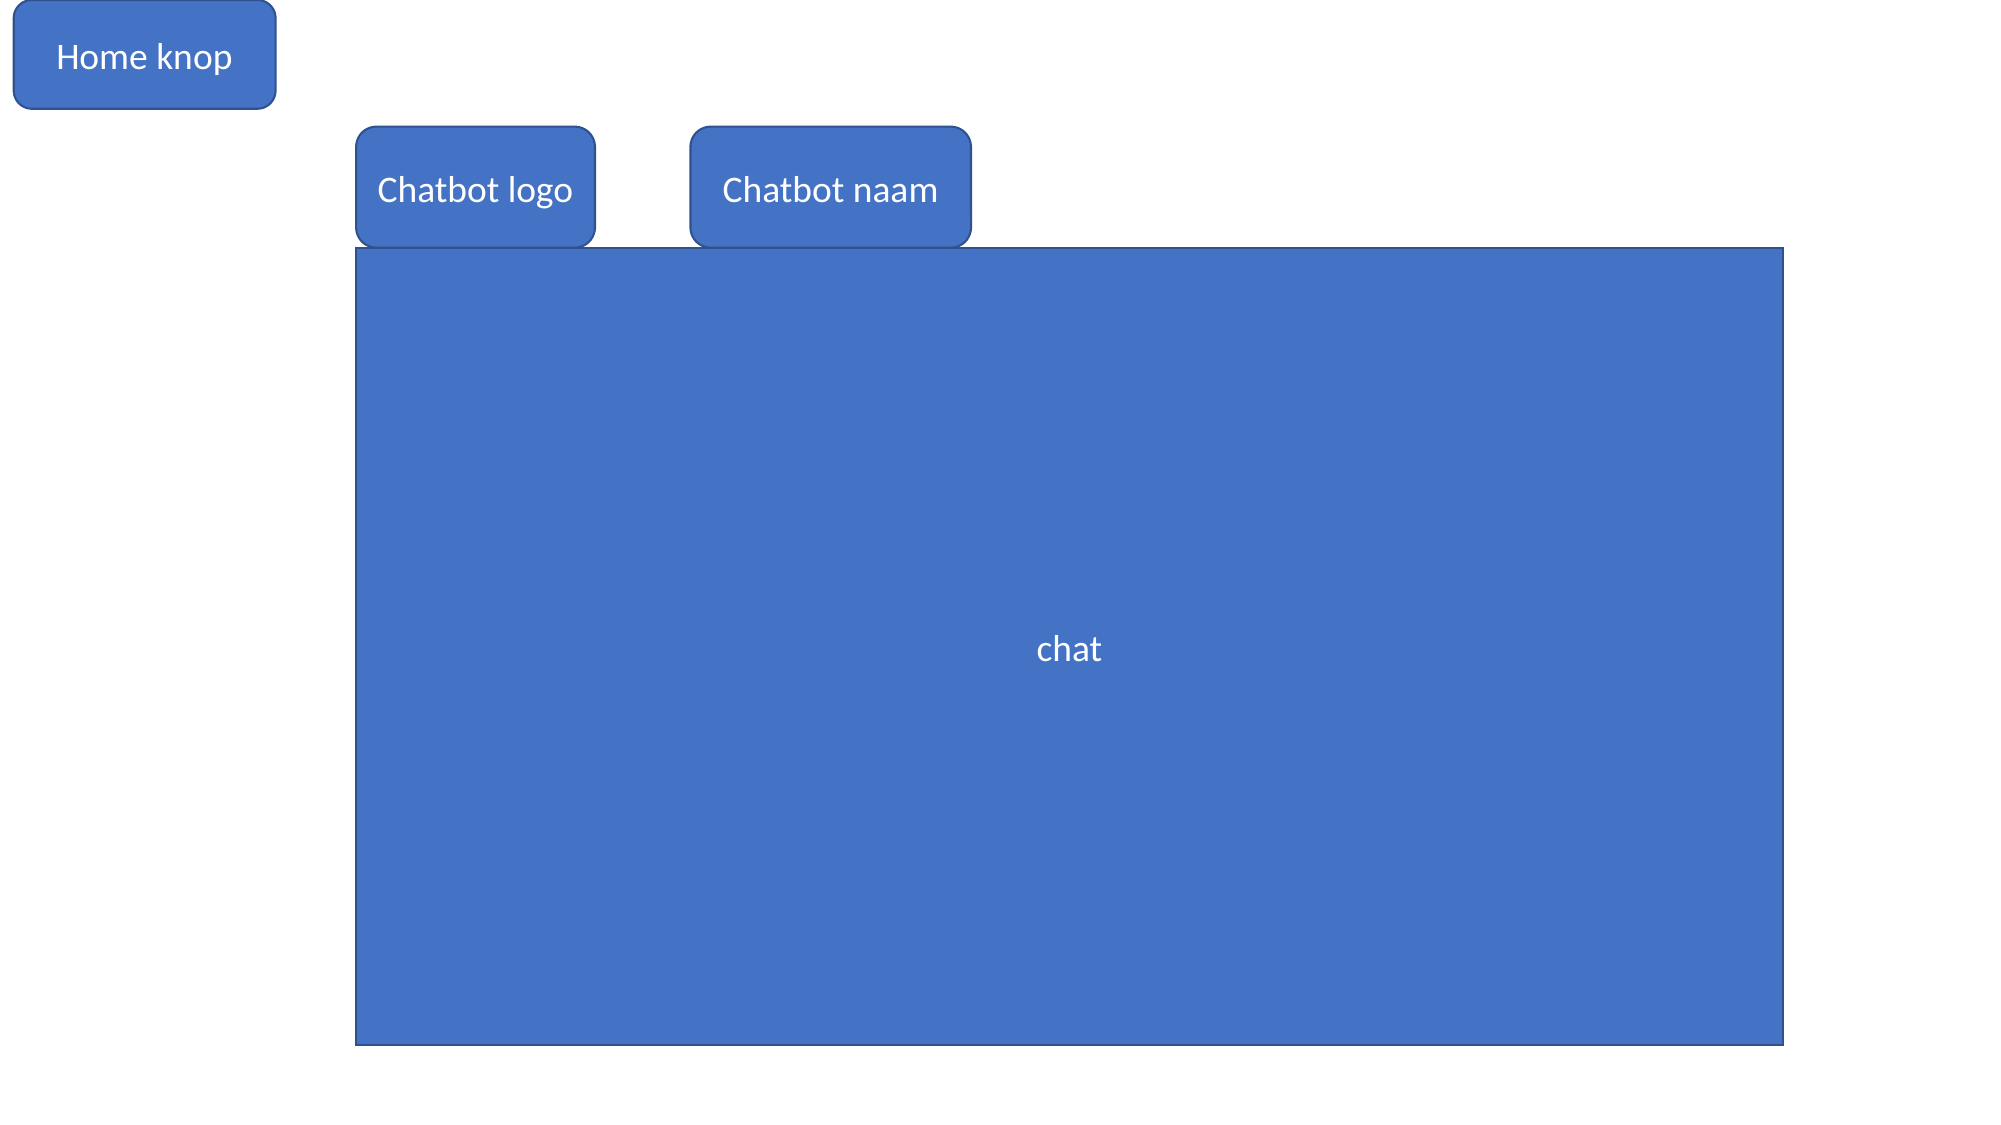

Home knop
Chatbot logo
Chatbot naam
chat